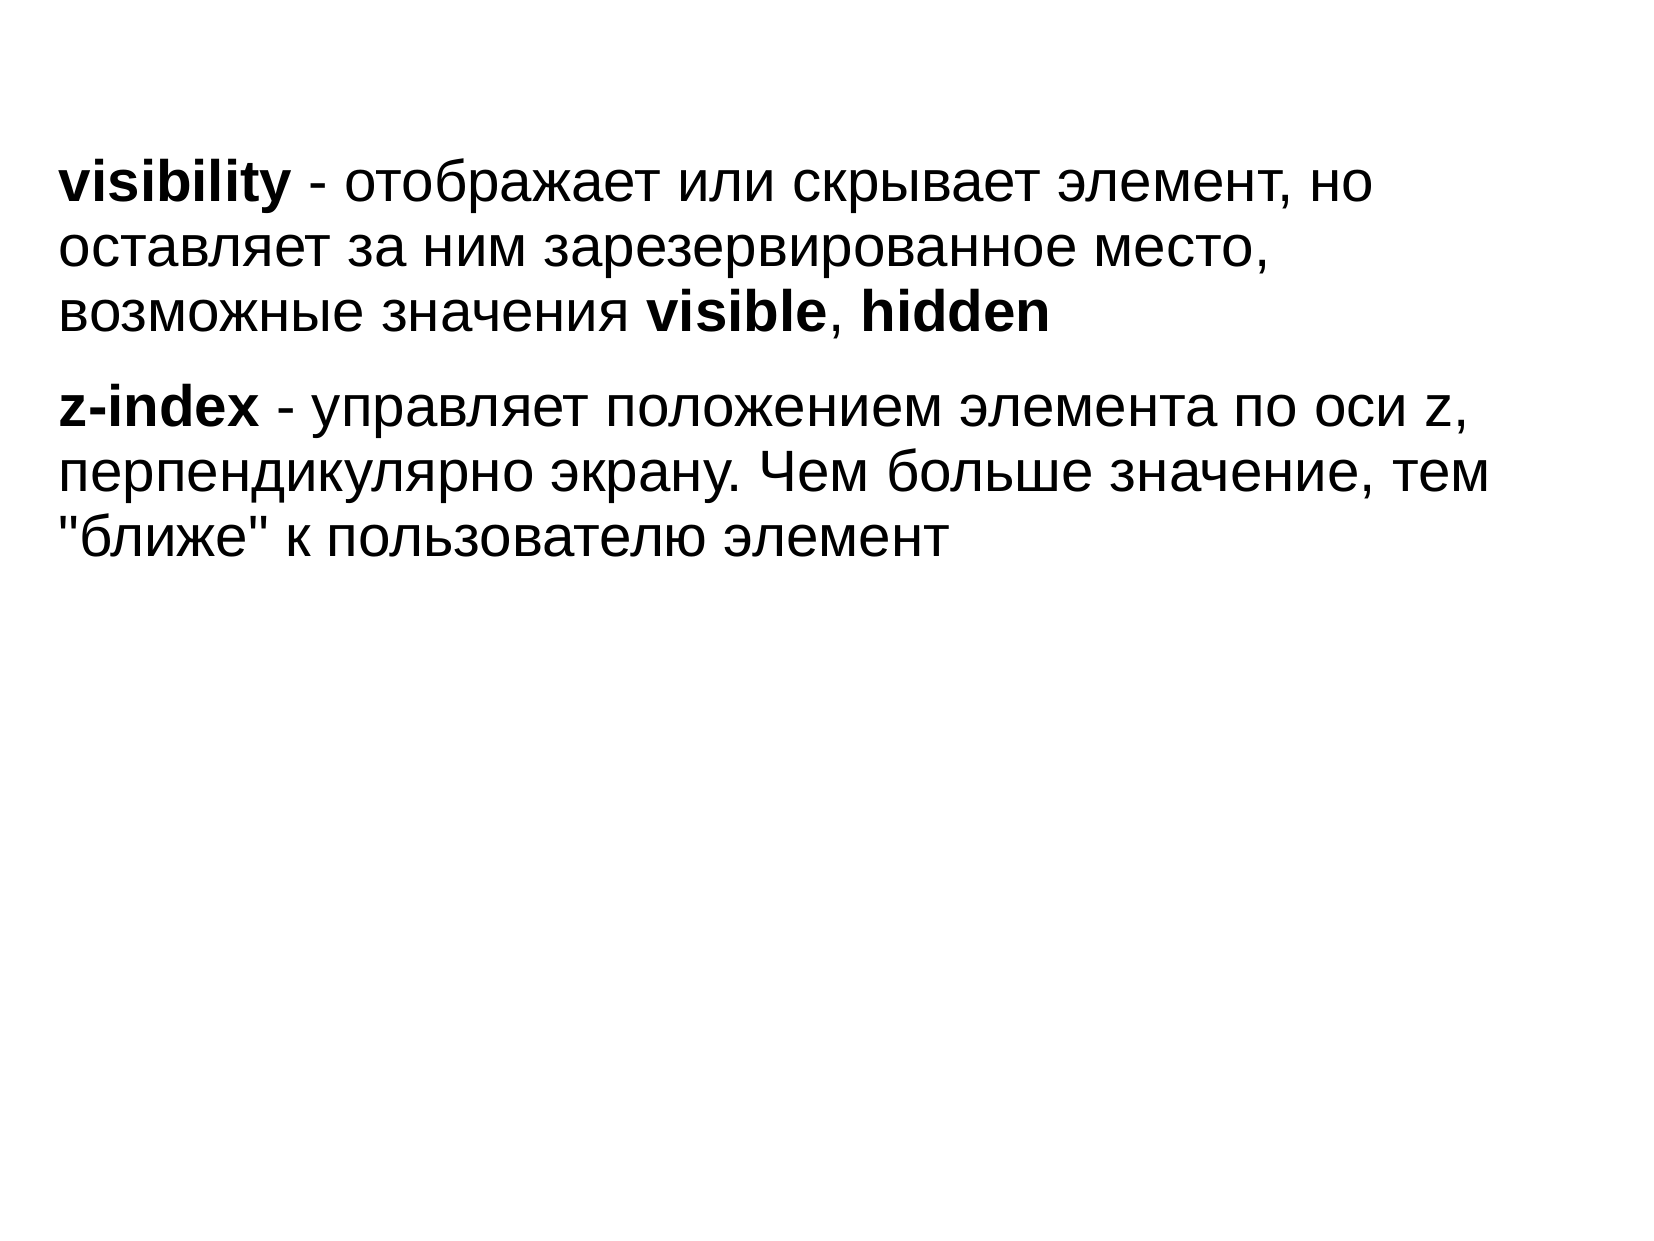

# visibility - отображает или скрывает элемент, но оставляет за ним зарезервированное место, возможные значения visible, hidden
z-index - управляет положением элемента по оси z, перпендикулярно экрану. Чем больше значение, тем "ближе" к пользователю элемент